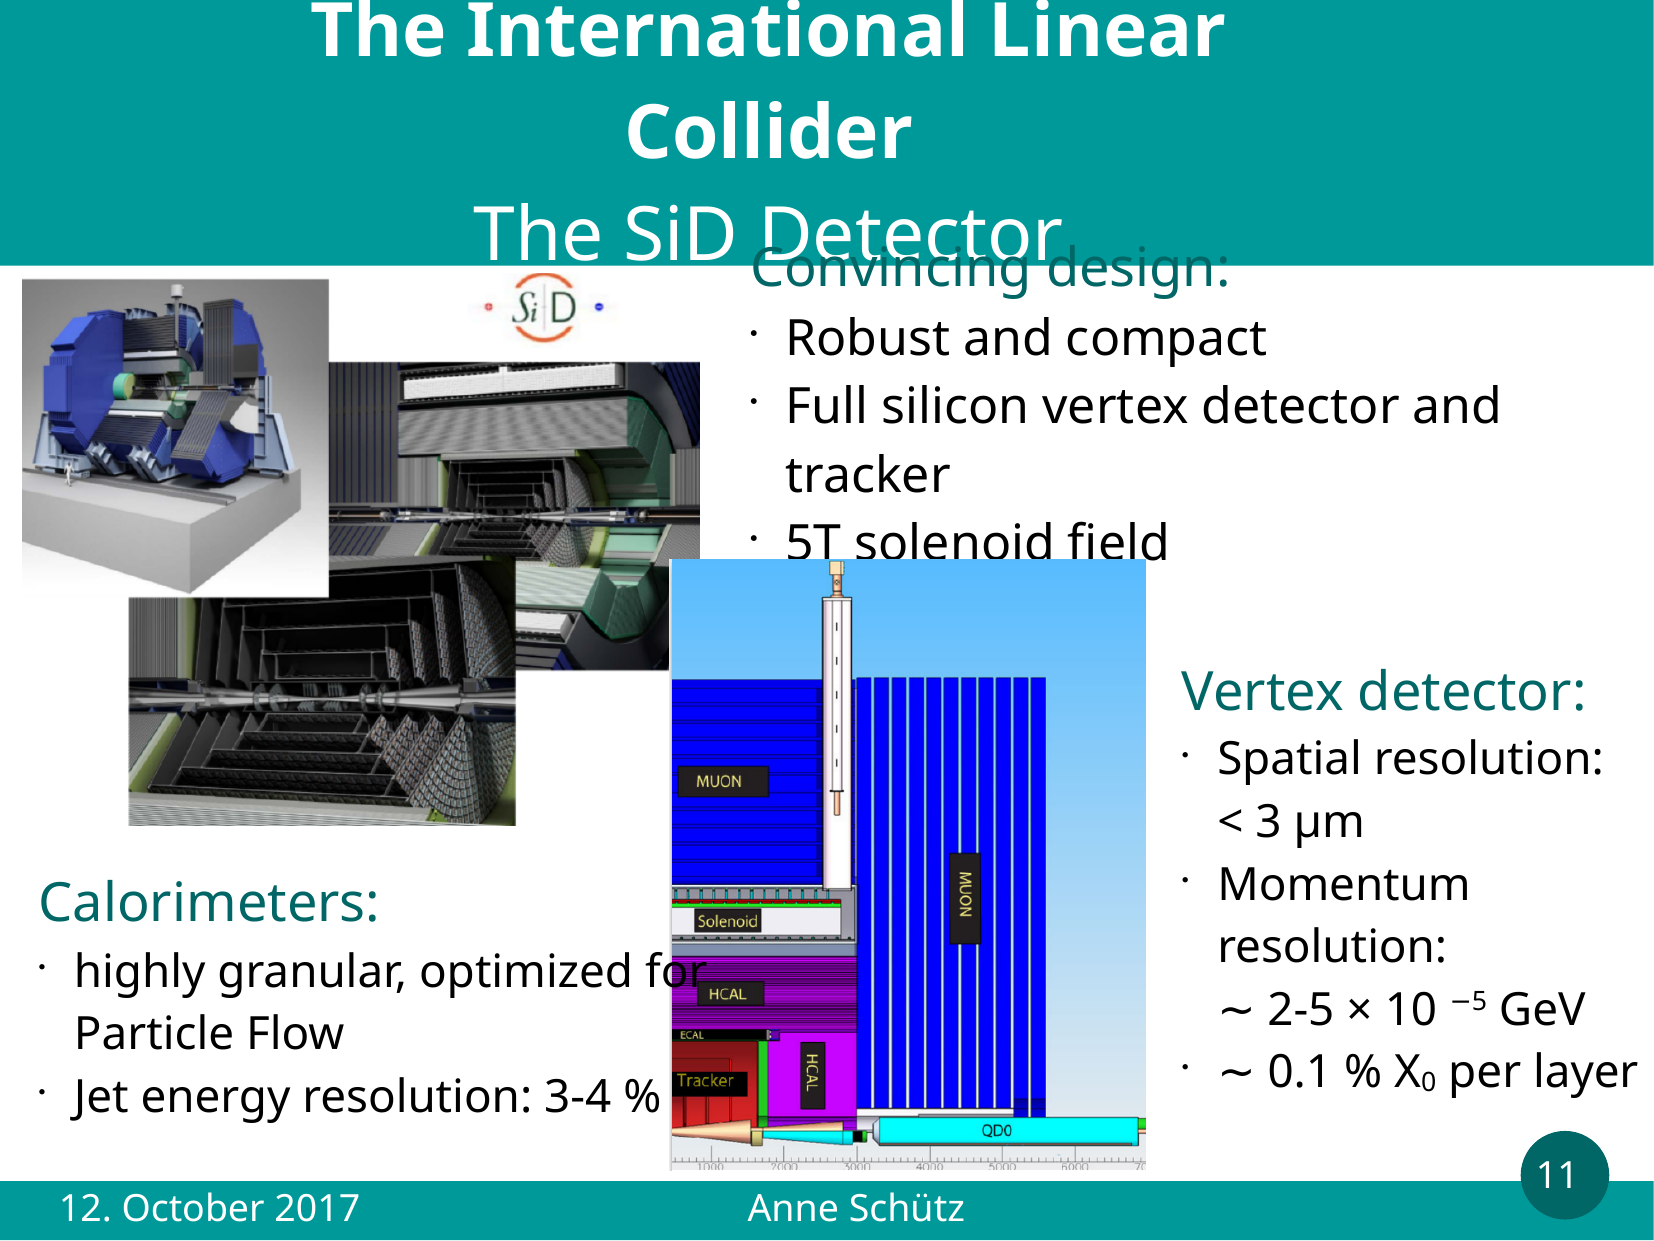

# The International Linear Collider The SiD Detector
Convincing design:
Robust and compact
Full silicon vertex detector and tracker
5T solenoid field
Vertex detector:
Spatial resolution:
< 3 μm
Momentum resolution:
∼ 2-5 × 10 −5 GeV
∼ 0.1 % X0 per layer
Calorimeters:
highly granular, optimized for
Particle Flow
Jet energy resolution: 3-4 %